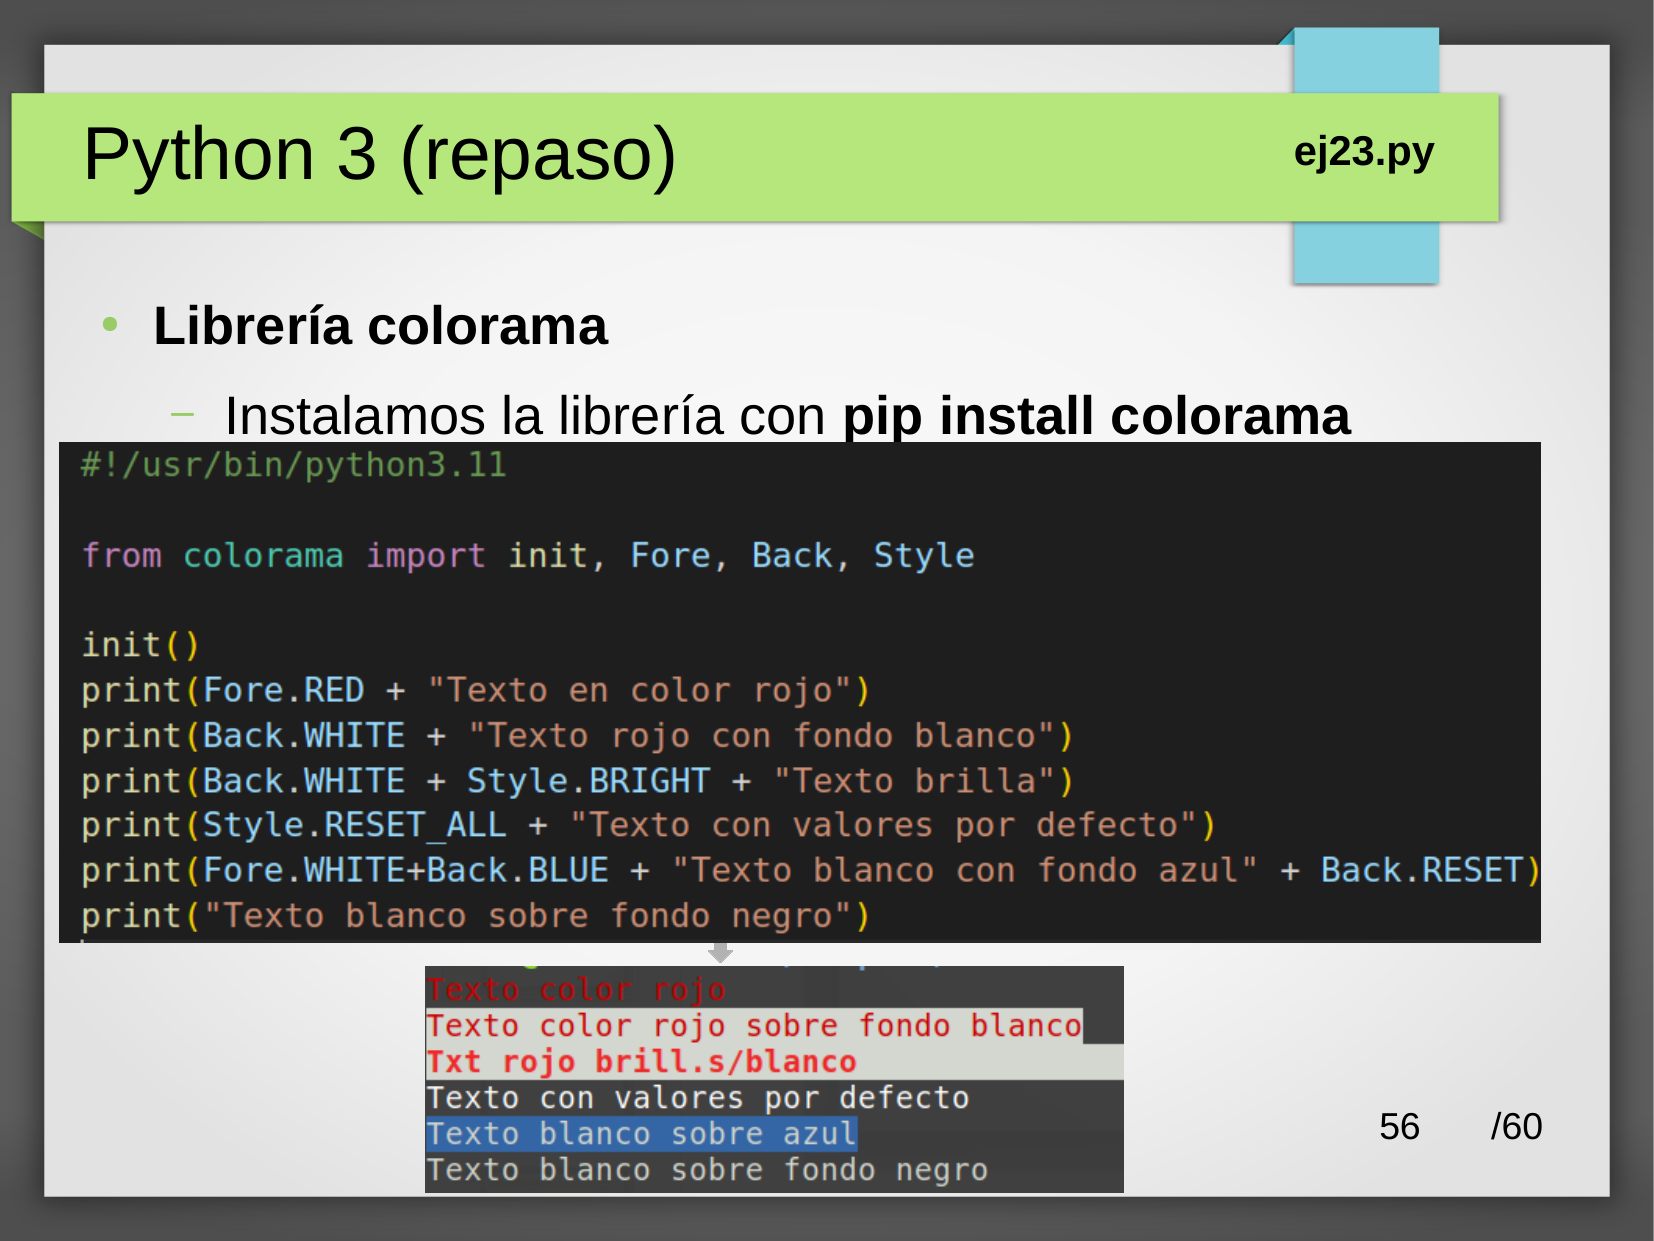

# Python 3 (repaso)
ej23.py
Librería colorama
Instalamos la librería con pip install colorama
/60